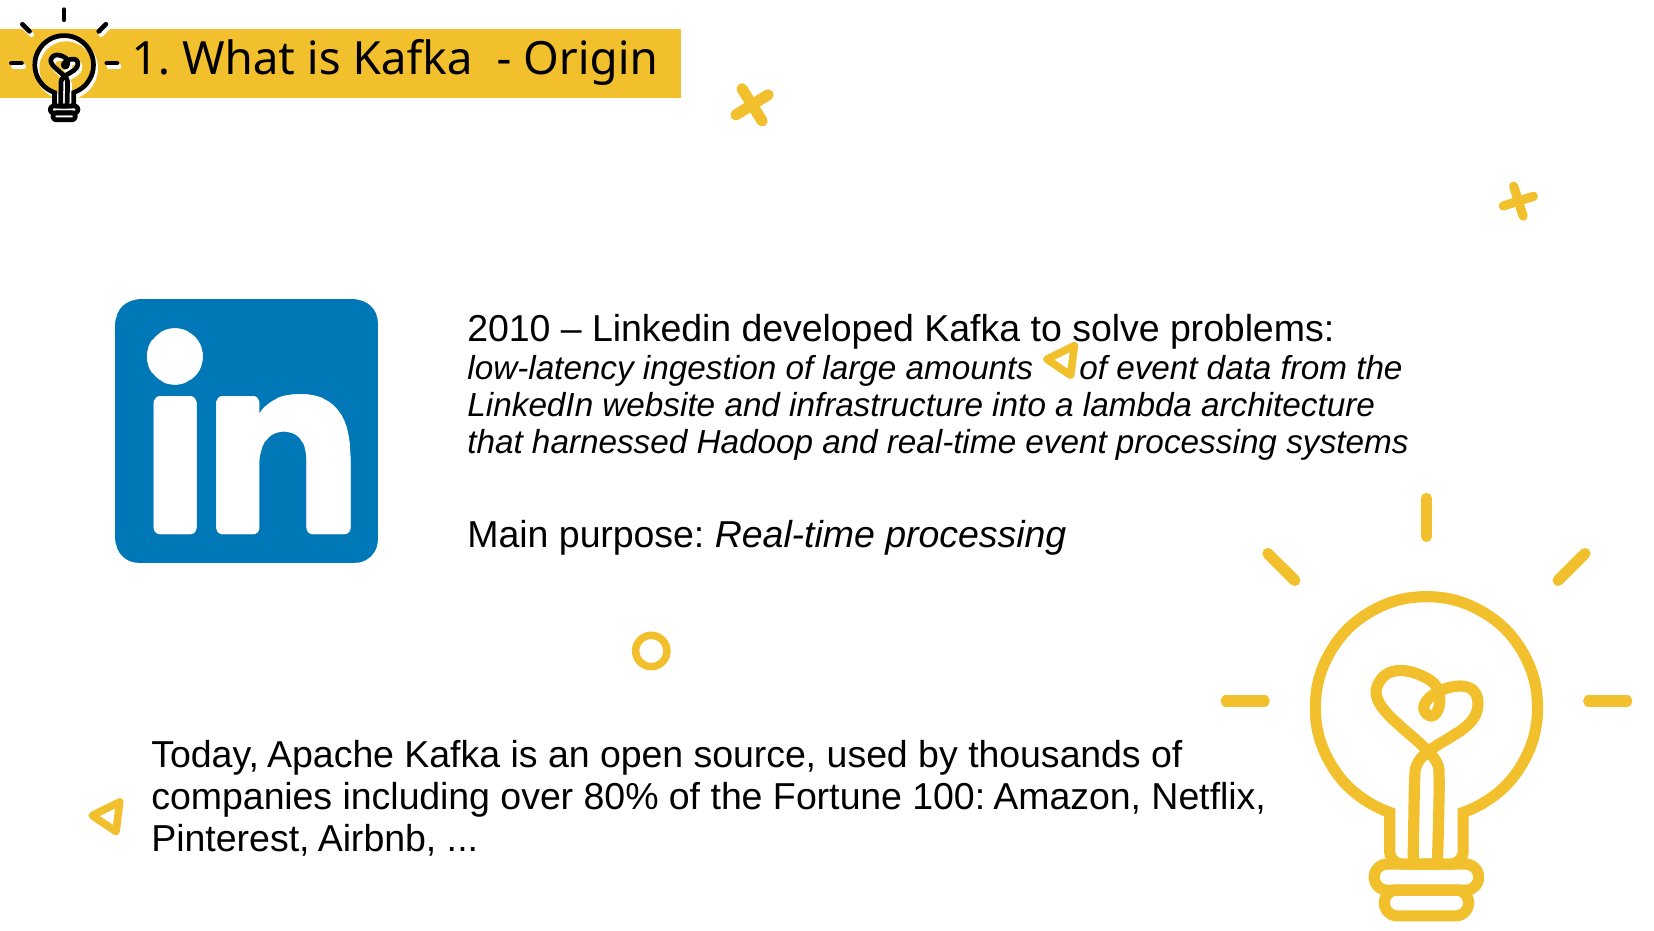

# 1. What is Kafka - Origin
2010 – Linkedin developed Kafka to solve problems:
low-latency ingestion of large amounts of event data from the
LinkedIn website and infrastructure into a lambda architecture
that harnessed Hadoop and real-time event processing systems
Main purpose: Real-time processing
Today, Apache Kafka is an open source, used by thousands of companies including over 80% of the Fortune 100: Amazon, Netflix, Pinterest, Airbnb, ...